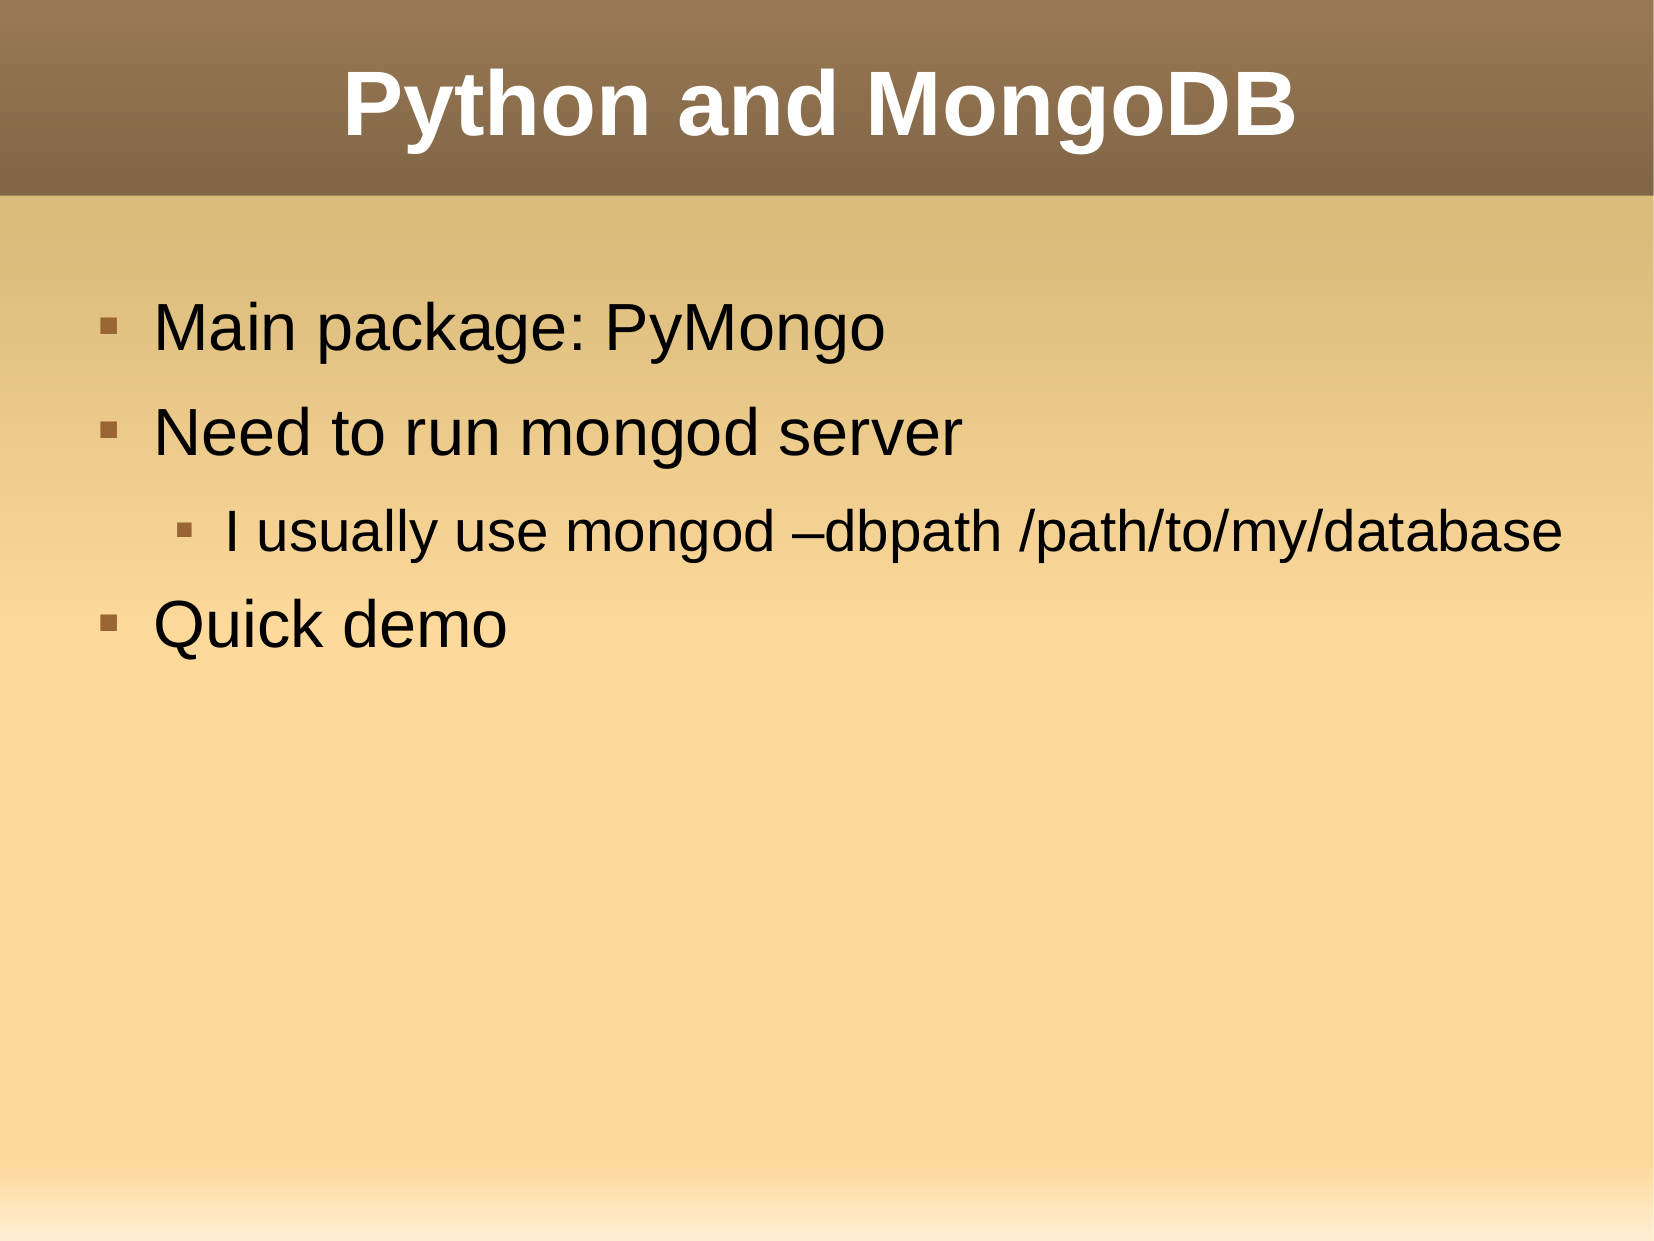

# Python and MongoDB
Main package: PyMongo
Need to run mongod server
I usually use mongod –dbpath /path/to/my/database
Quick demo